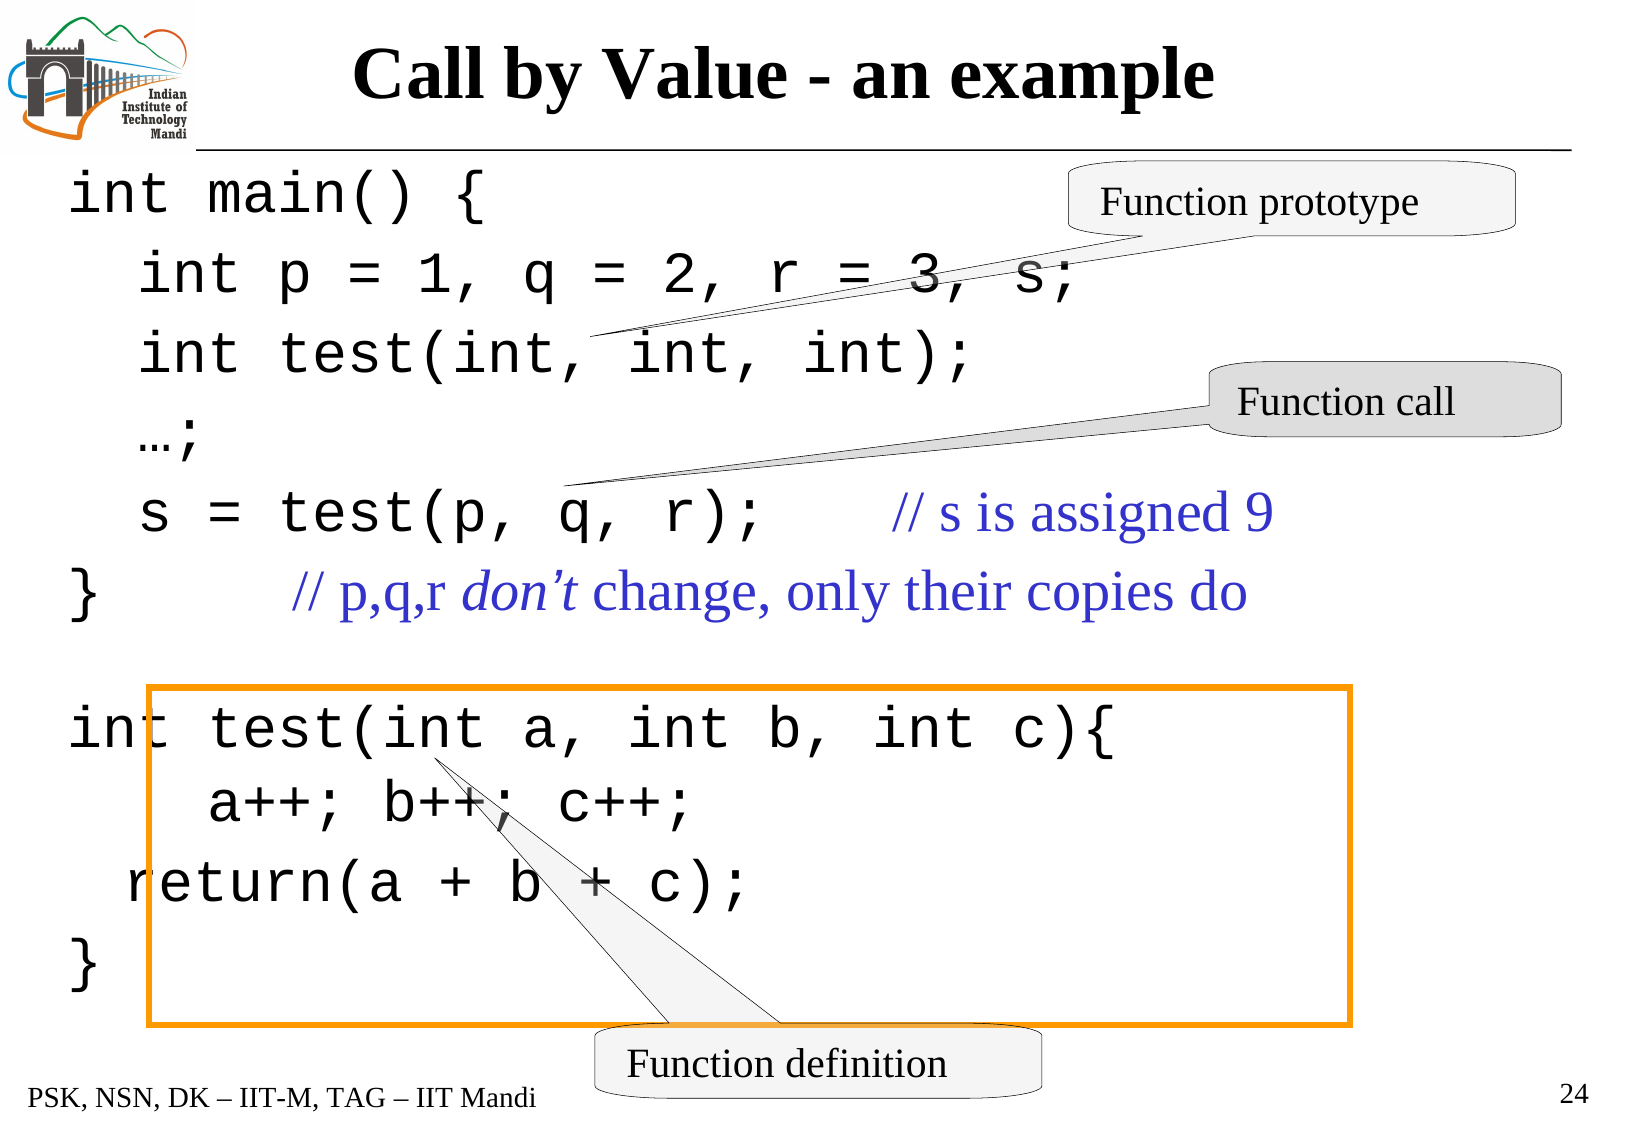

# Call by Value - an example
Function prototype
int main() {
 int p = 1, q = 2, r = 3, s;
 int test(int, int, int);
 …;
 s = test(p, q, r); 	// s is assigned 9
}				// p,q,r don’t change, only their copies do
int test(int a, int b, int c){
 a++; b++; c++;
	return(a + b + c);
}
Function call
Function definition